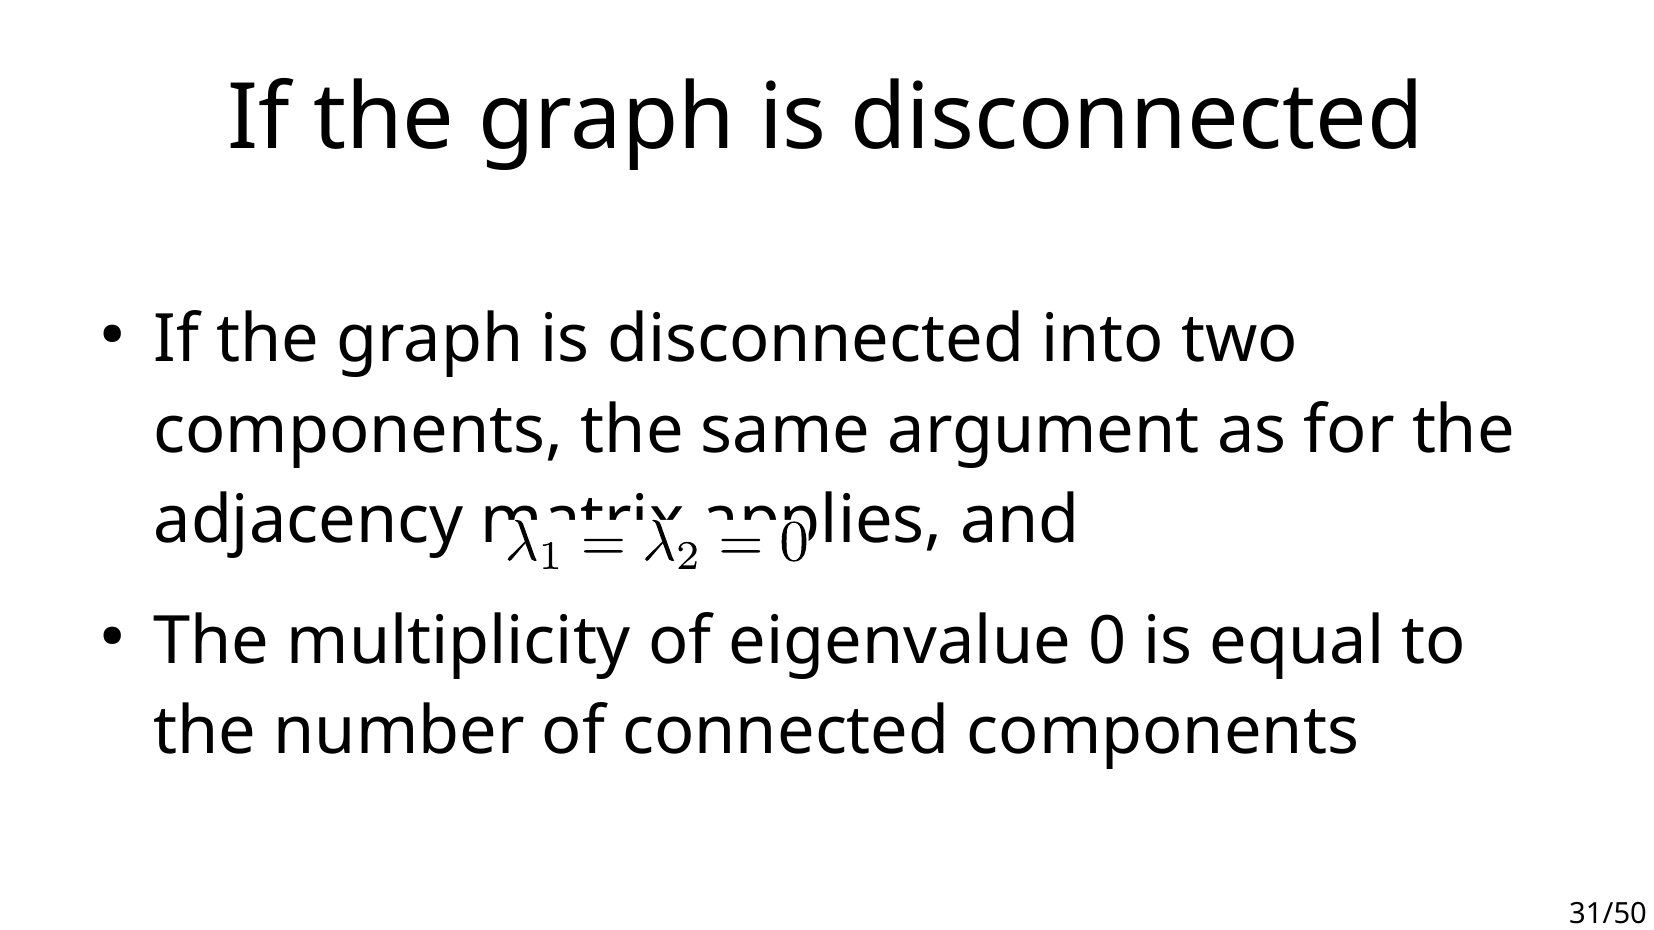

# If the graph is disconnected
If the graph is disconnected into two components, the same argument as for the adjacency matrix applies, and
The multiplicity of eigenvalue 0 is equal to the number of connected components
31